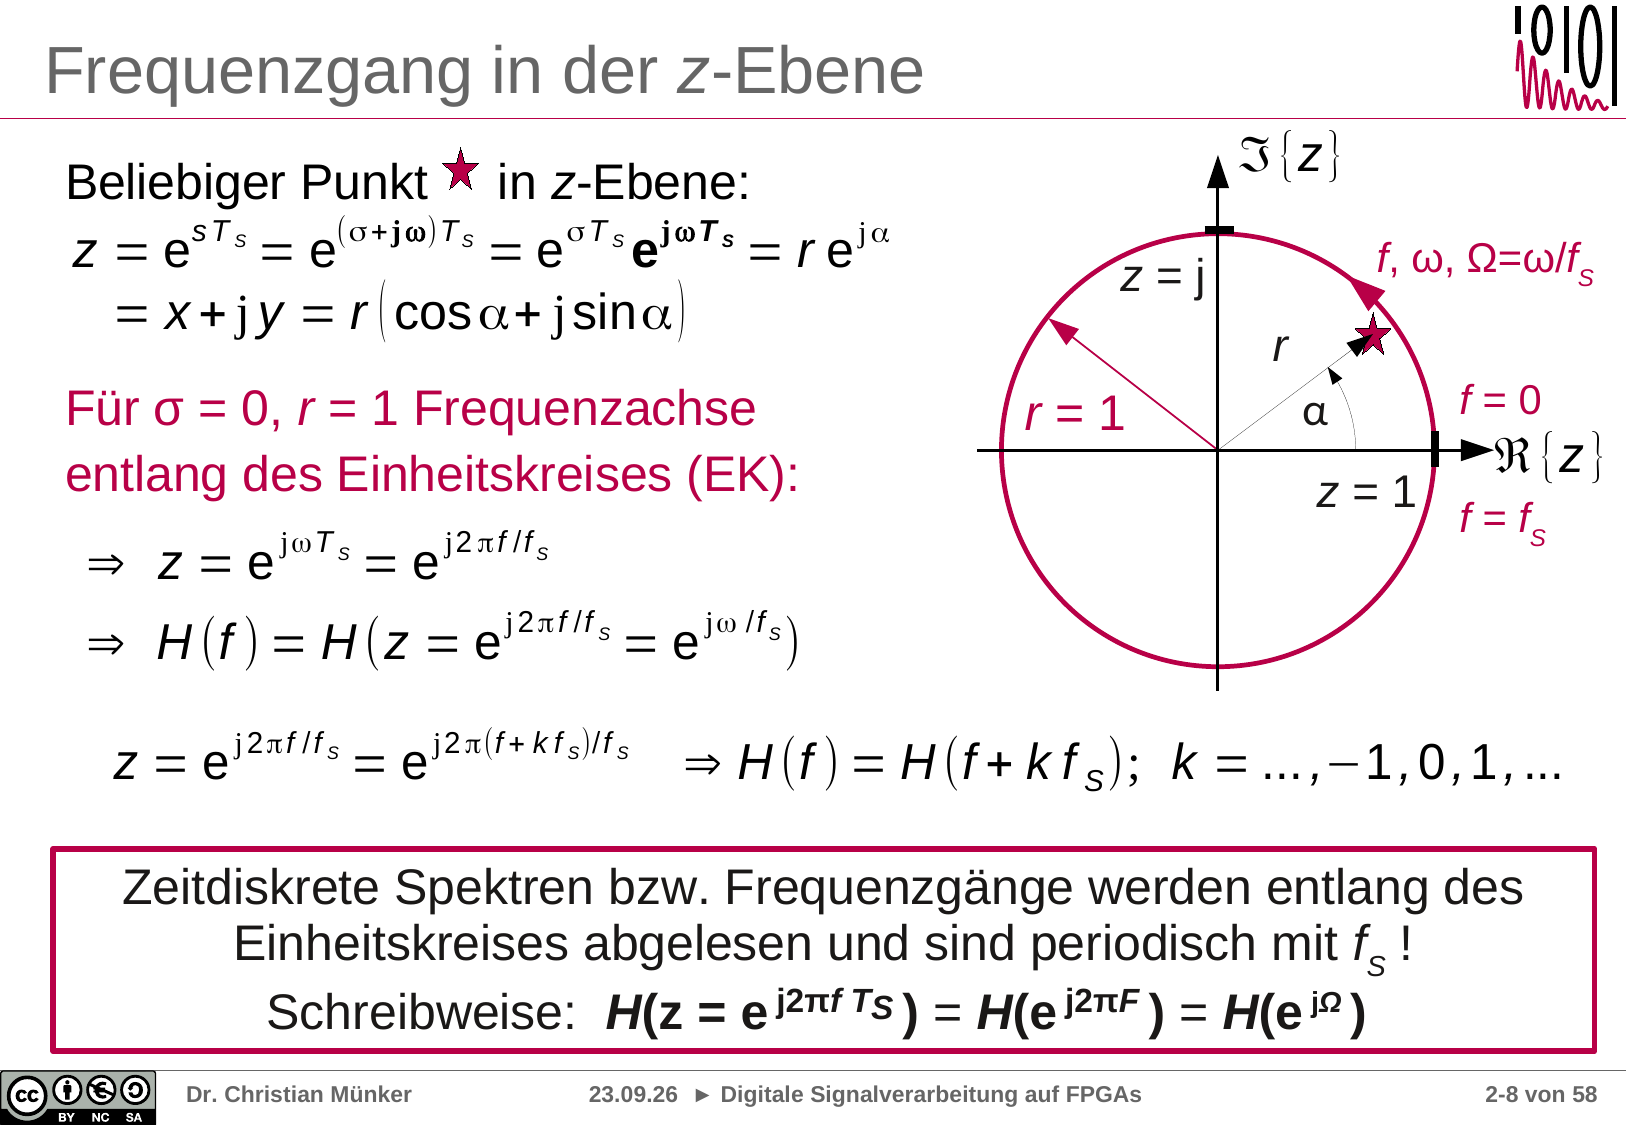

# Frequenzgang in der z-Ebene
z = j
r
α
z = 1
Beliebiger Punkt in z-Ebene:
f, ω, Ω=ω/fS
Für σ = 0, r = 1 Frequenzachse entlang des Einheitskreises (EK):
f = 0
r = 1
f = fS
Zeitdiskrete Spektren bzw. Frequenzgänge werden entlang des Einheitskreises abgelesen und sind periodisch mit fS !
Schreibweise: H(z = e j2πf TS ) = H(e j2πF ) = H(e jΩ )